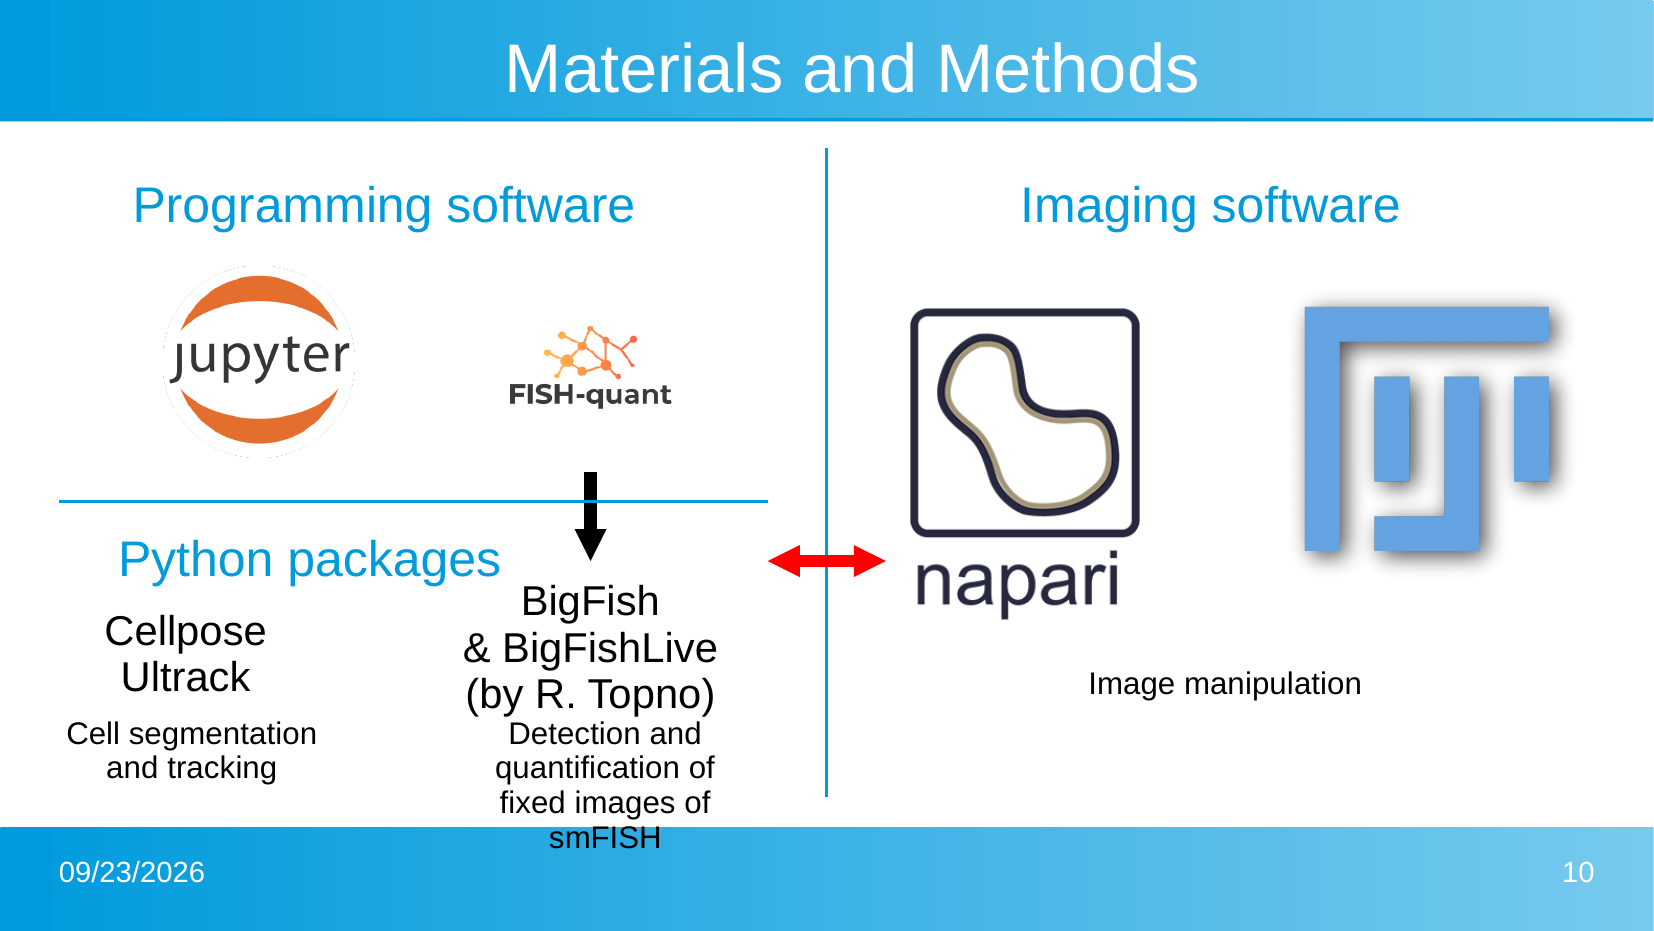

# Materials and Methods
Programming software
Imaging software
Python packages
BigFish
& BigFishLive
(by R. Topno)
Cellpose
Ultrack
Image manipulation
Cell segmentation and tracking
Detection and quantification of fixed images of smFISH
10